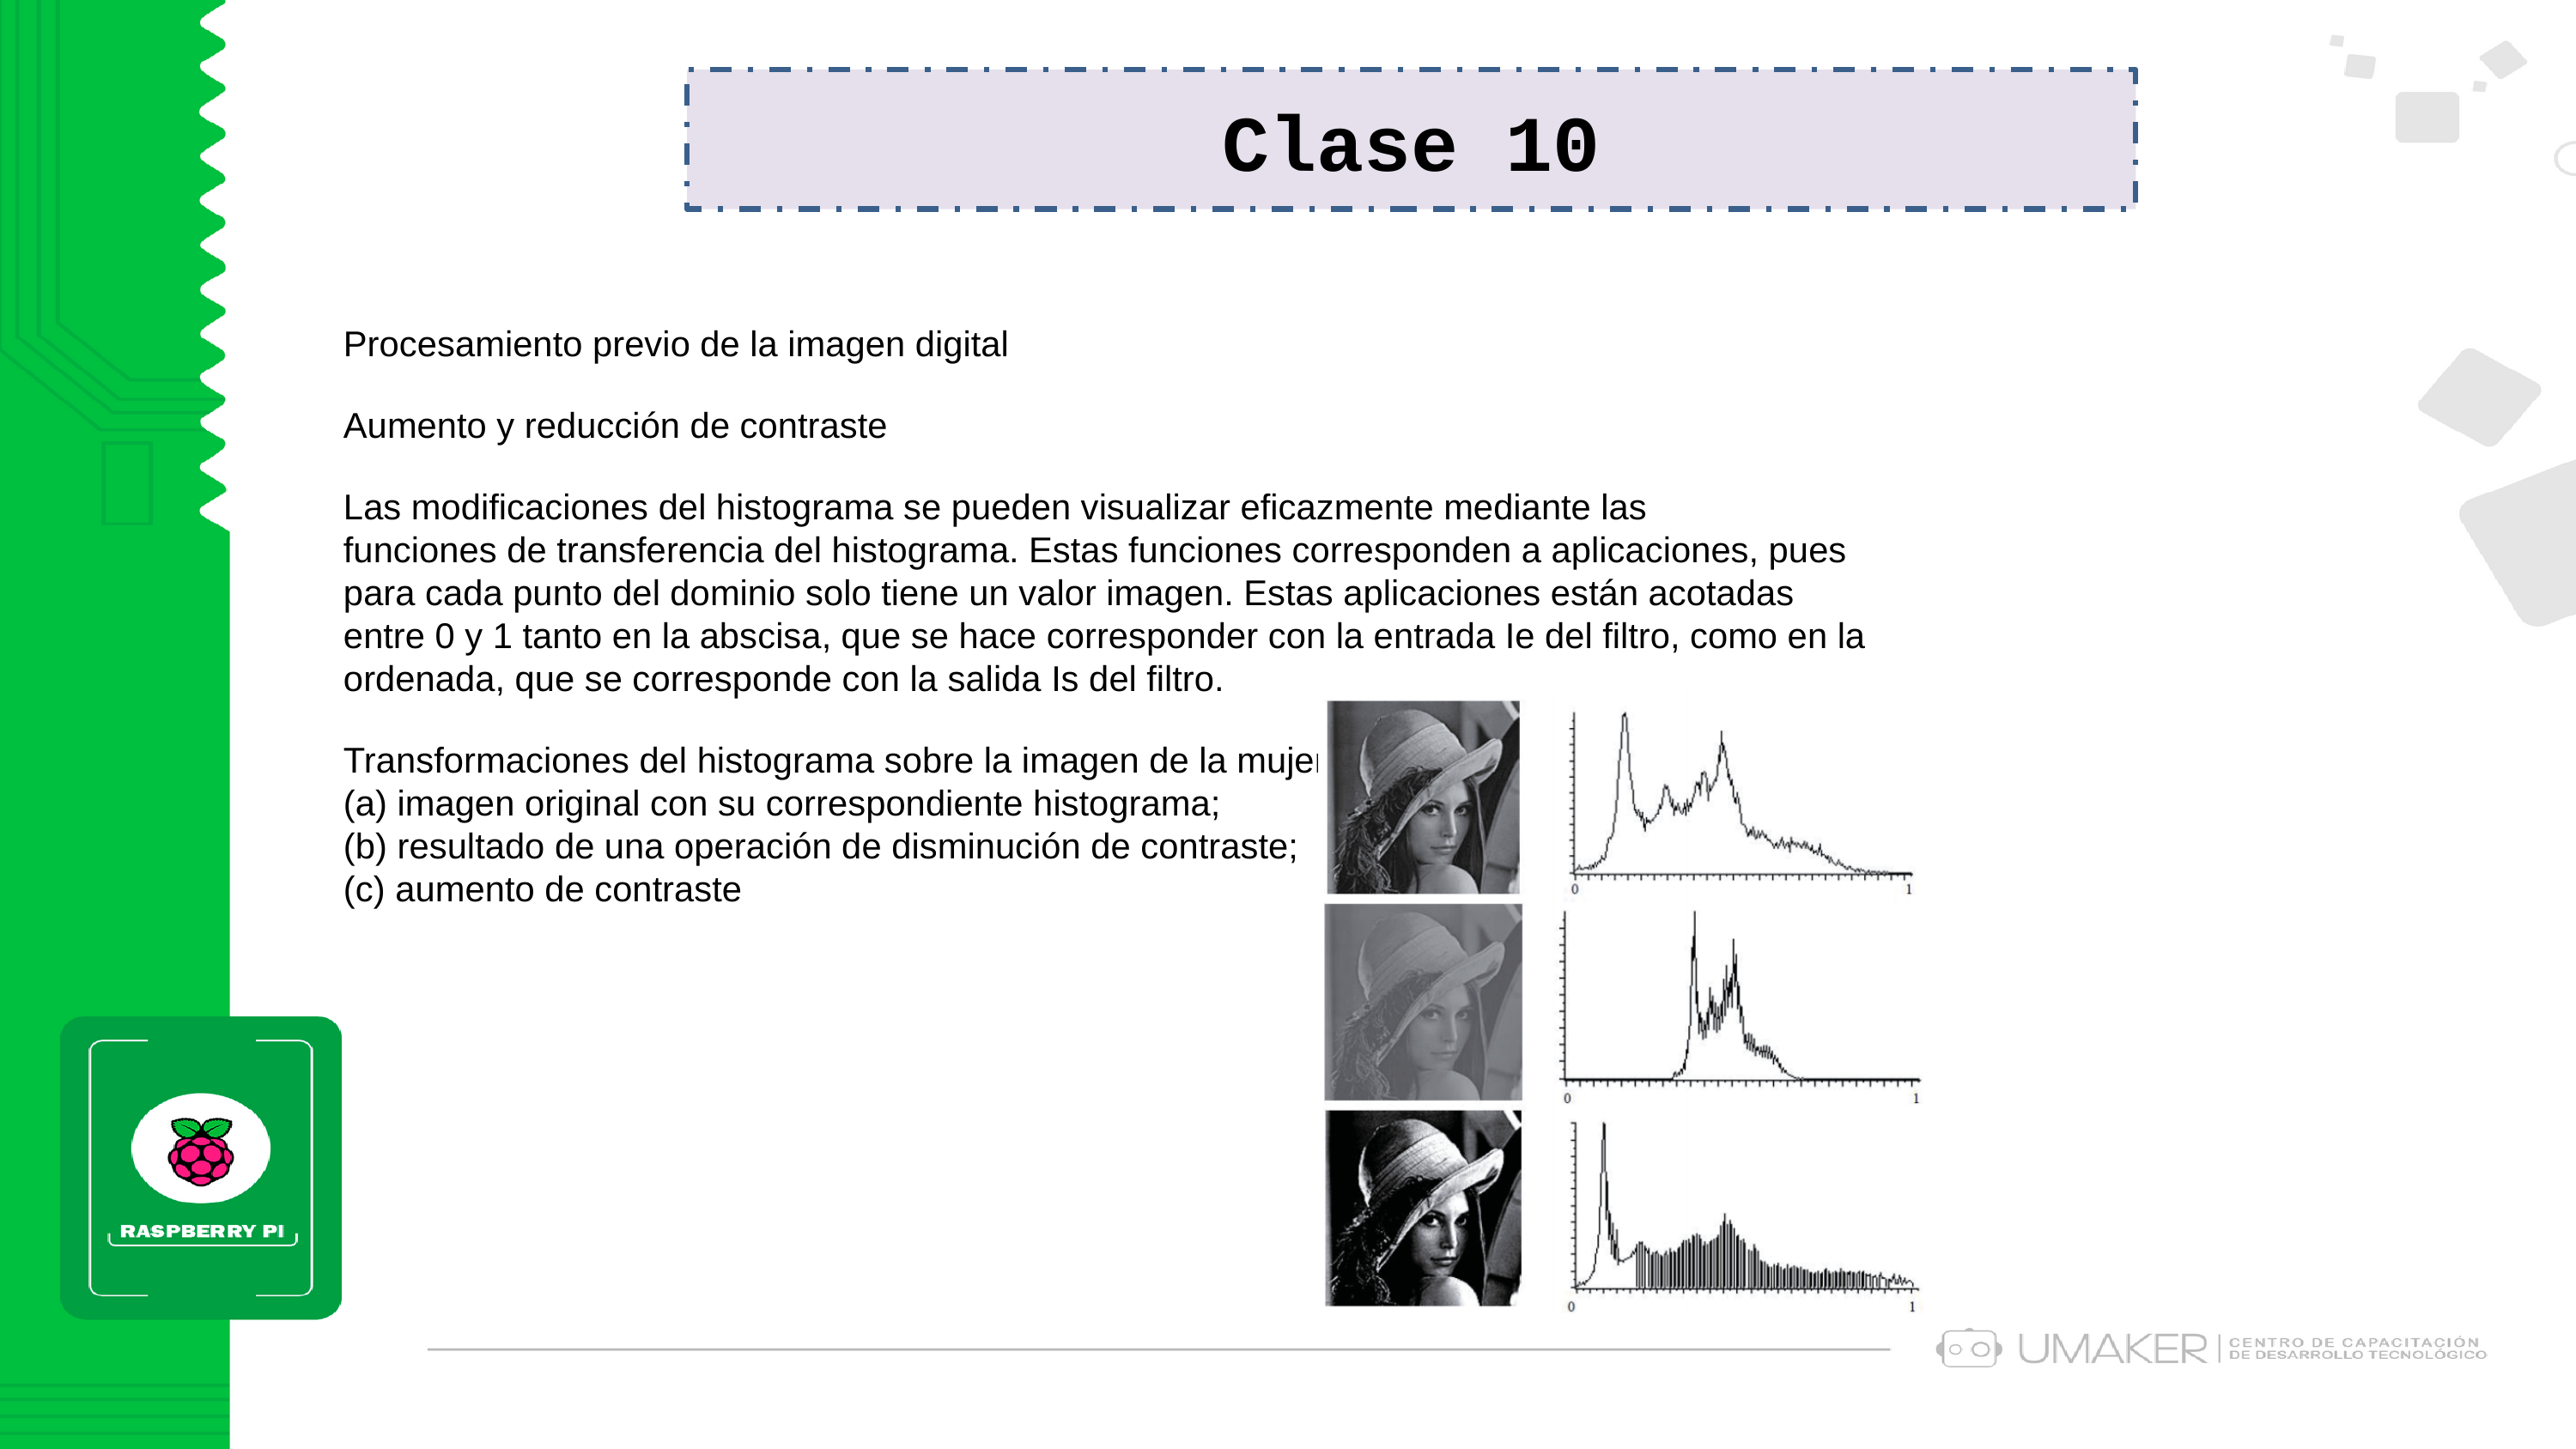

Clase 10
Procesamiento previo de la imagen digital
Aumento y reducción de contraste
Las modificaciones del histograma se pueden visualizar eficazmente mediante las
funciones de transferencia del histograma. Estas funciones corresponden a aplicaciones, pues
para cada punto del dominio solo tiene un valor imagen. Estas aplicaciones están acotadas
entre 0 y 1 tanto en la abscisa, que se hace corresponder con la entrada Ie del filtro, como en la
ordenada, que se corresponde con la salida Is del filtro.
Transformaciones del histograma sobre la imagen de la mujer:
(a) imagen original con su correspondiente histograma;
(b) resultado de una operación de disminución de contraste;
(c) aumento de contraste